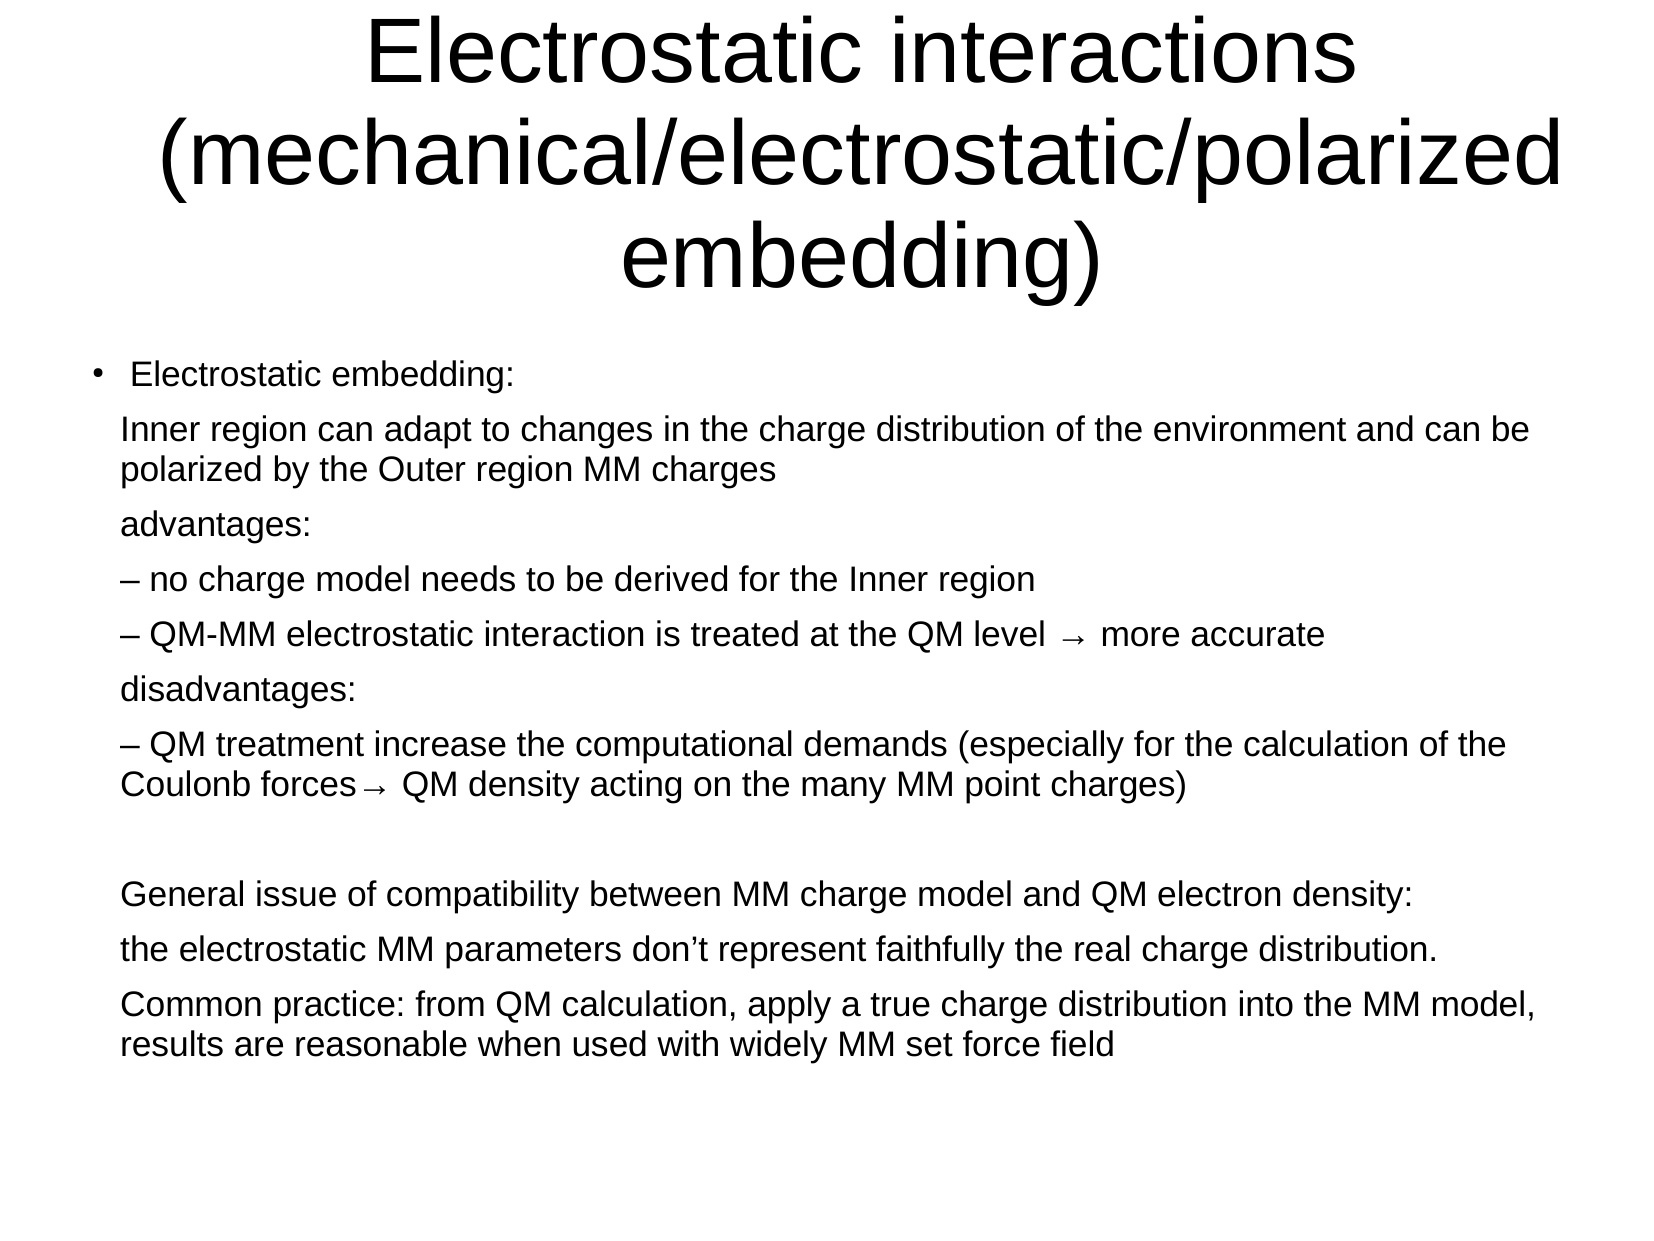

# Electrostatic interactions (mechanical/electrostatic/polarized embedding)
 Electrostatic embedding:
Inner region can adapt to changes in the charge distribution of the environment and can be polarized by the Outer region MM charges
advantages:
– no charge model needs to be derived for the Inner region
– QM-MM electrostatic interaction is treated at the QM level → more accurate
disadvantages:
– QM treatment increase the computational demands (especially for the calculation of the Coulonb forces→ QM density acting on the many MM point charges)
General issue of compatibility between MM charge model and QM electron density:
the electrostatic MM parameters don’t represent faithfully the real charge distribution.
Common practice: from QM calculation, apply a true charge distribution into the MM model, results are reasonable when used with widely MM set force field